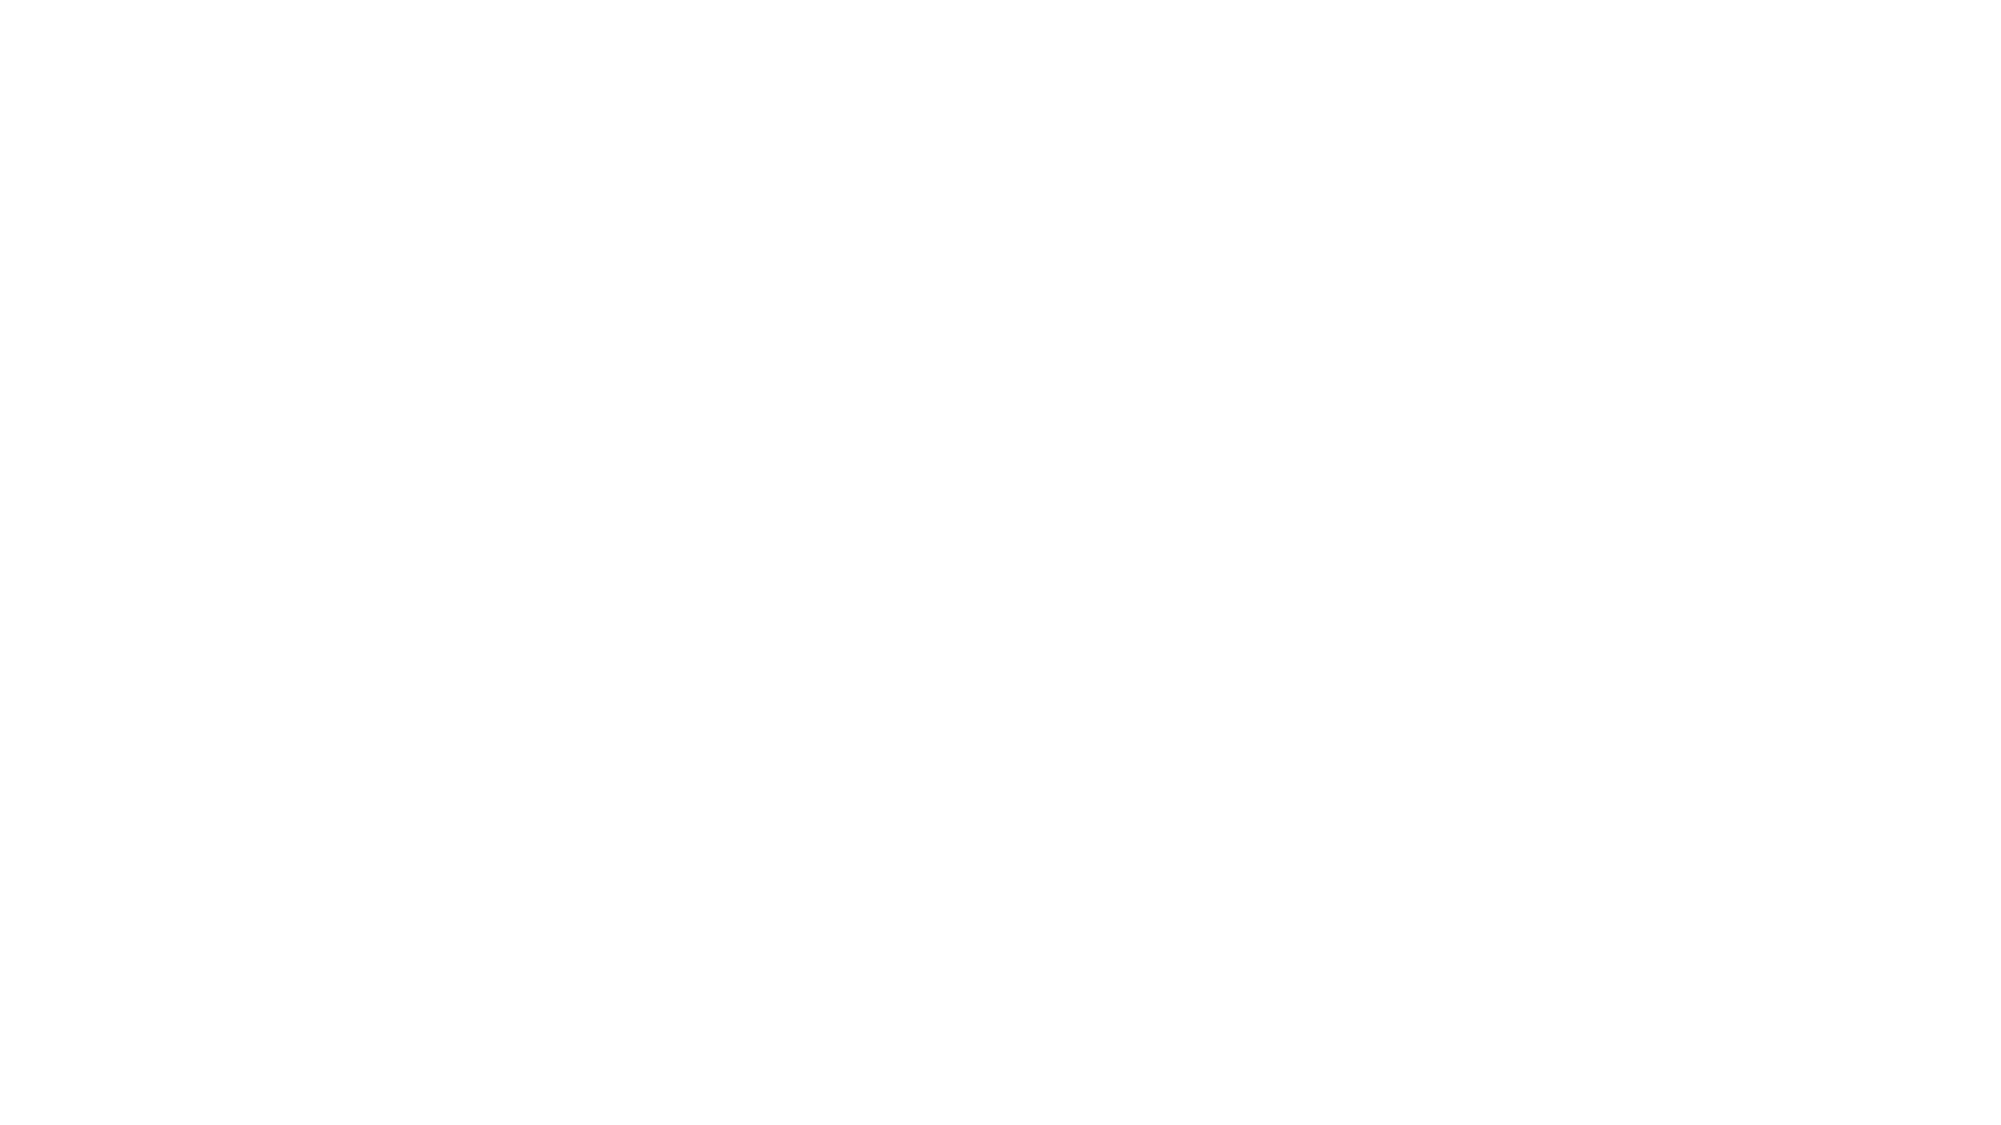

# Descrierea funcționării motorului:
Un servomotor este un dispozitiv electric utilizat pentru controlul precis al rotației unghiulare. Unghiul de rotație al servomotorului este controlat prin aplicarea unui semnal PWM.
Variind lățimea semnalului PWM, putem schimba unghiul de rotație și direcția motorului.
Durata practică a ciclului de lucru al servomotorului SG90 pentru rotație de la -90° la +90.
La un ciclu de lucru de ~0,52 ms obținem poziția arborelui la -90° din rotația sa.
La un ciclu de lucru de ~ 1,4 ms obținem poziția arborelui la 0° (neutru) față de rotația sa.
La un ciclu de lucru de ~2,4 ms obținem poziția arborelui la +90° din rotația sa.
Generarea PWM folosind CodeVisionAVR pentru ATmega164A
PWM este generat pe pinul PD5/OC1A al microcontroler-ului ATmega16.
Folosim cel de-al 14-lea mod de generare a formei de undă al Timer1, unde valoarea TOP pentru timer1 este decisă de registrul ICR1(incarcam valoarea de TOP in ICR1)
Am folosit frecvența internă de ceas de 20MHz și ceasul FOSC/264 pentru timer1, adică am setat un ceas de 20MHz/264 = 31.52Hz pentru timer1.
Formula pentru frecvență PWM
FPWM = FOSC / ( N * ( 1 + TOP ) )
 Unde N este divizorul pre-scaler, adică 256,in cazul nostru.
Pentru rotirea servo-motorului trebuie setate valorile dorite in registrele OCR1AL SI OCR1AH.